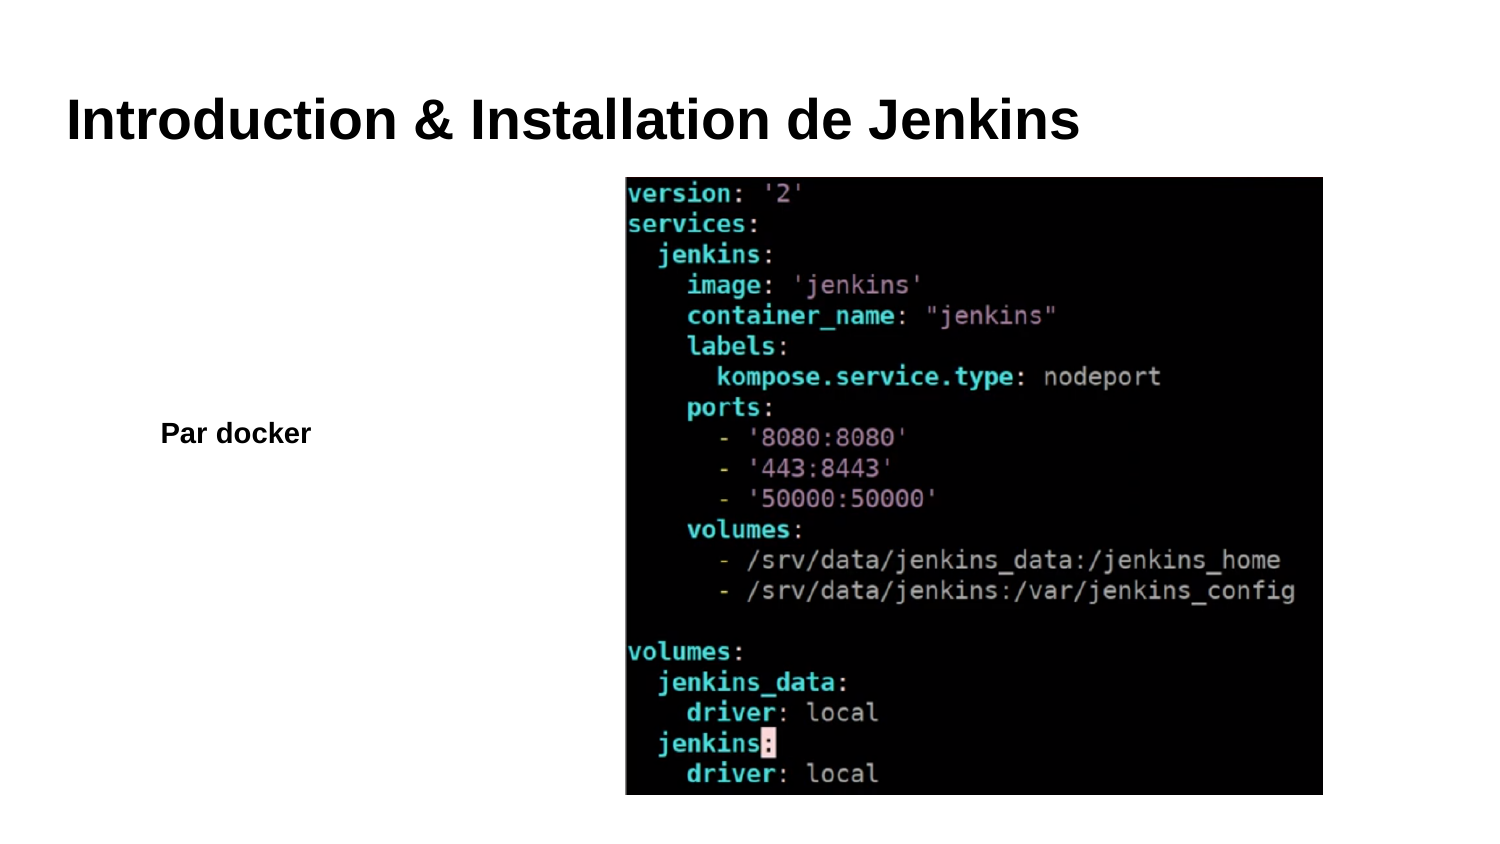

# Introduction & Installation de Jenkins
Par docker